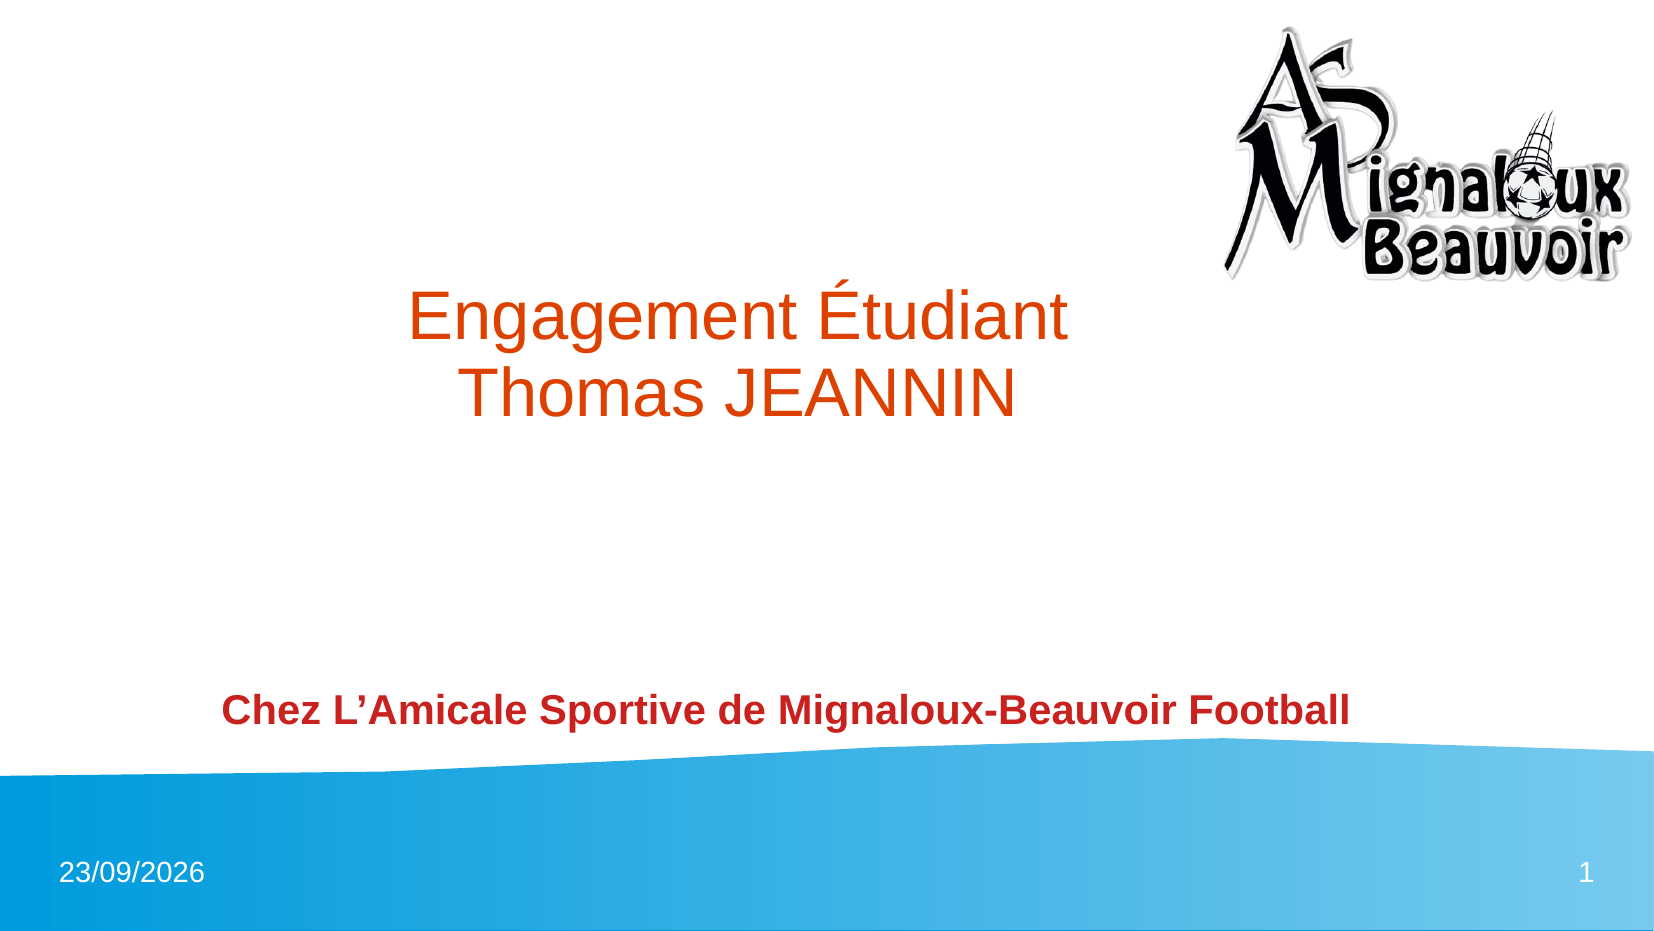

# Engagement Étudiant Thomas JEANNIN
Chez L’Amicale Sportive de Mignaloux-Beauvoir Football